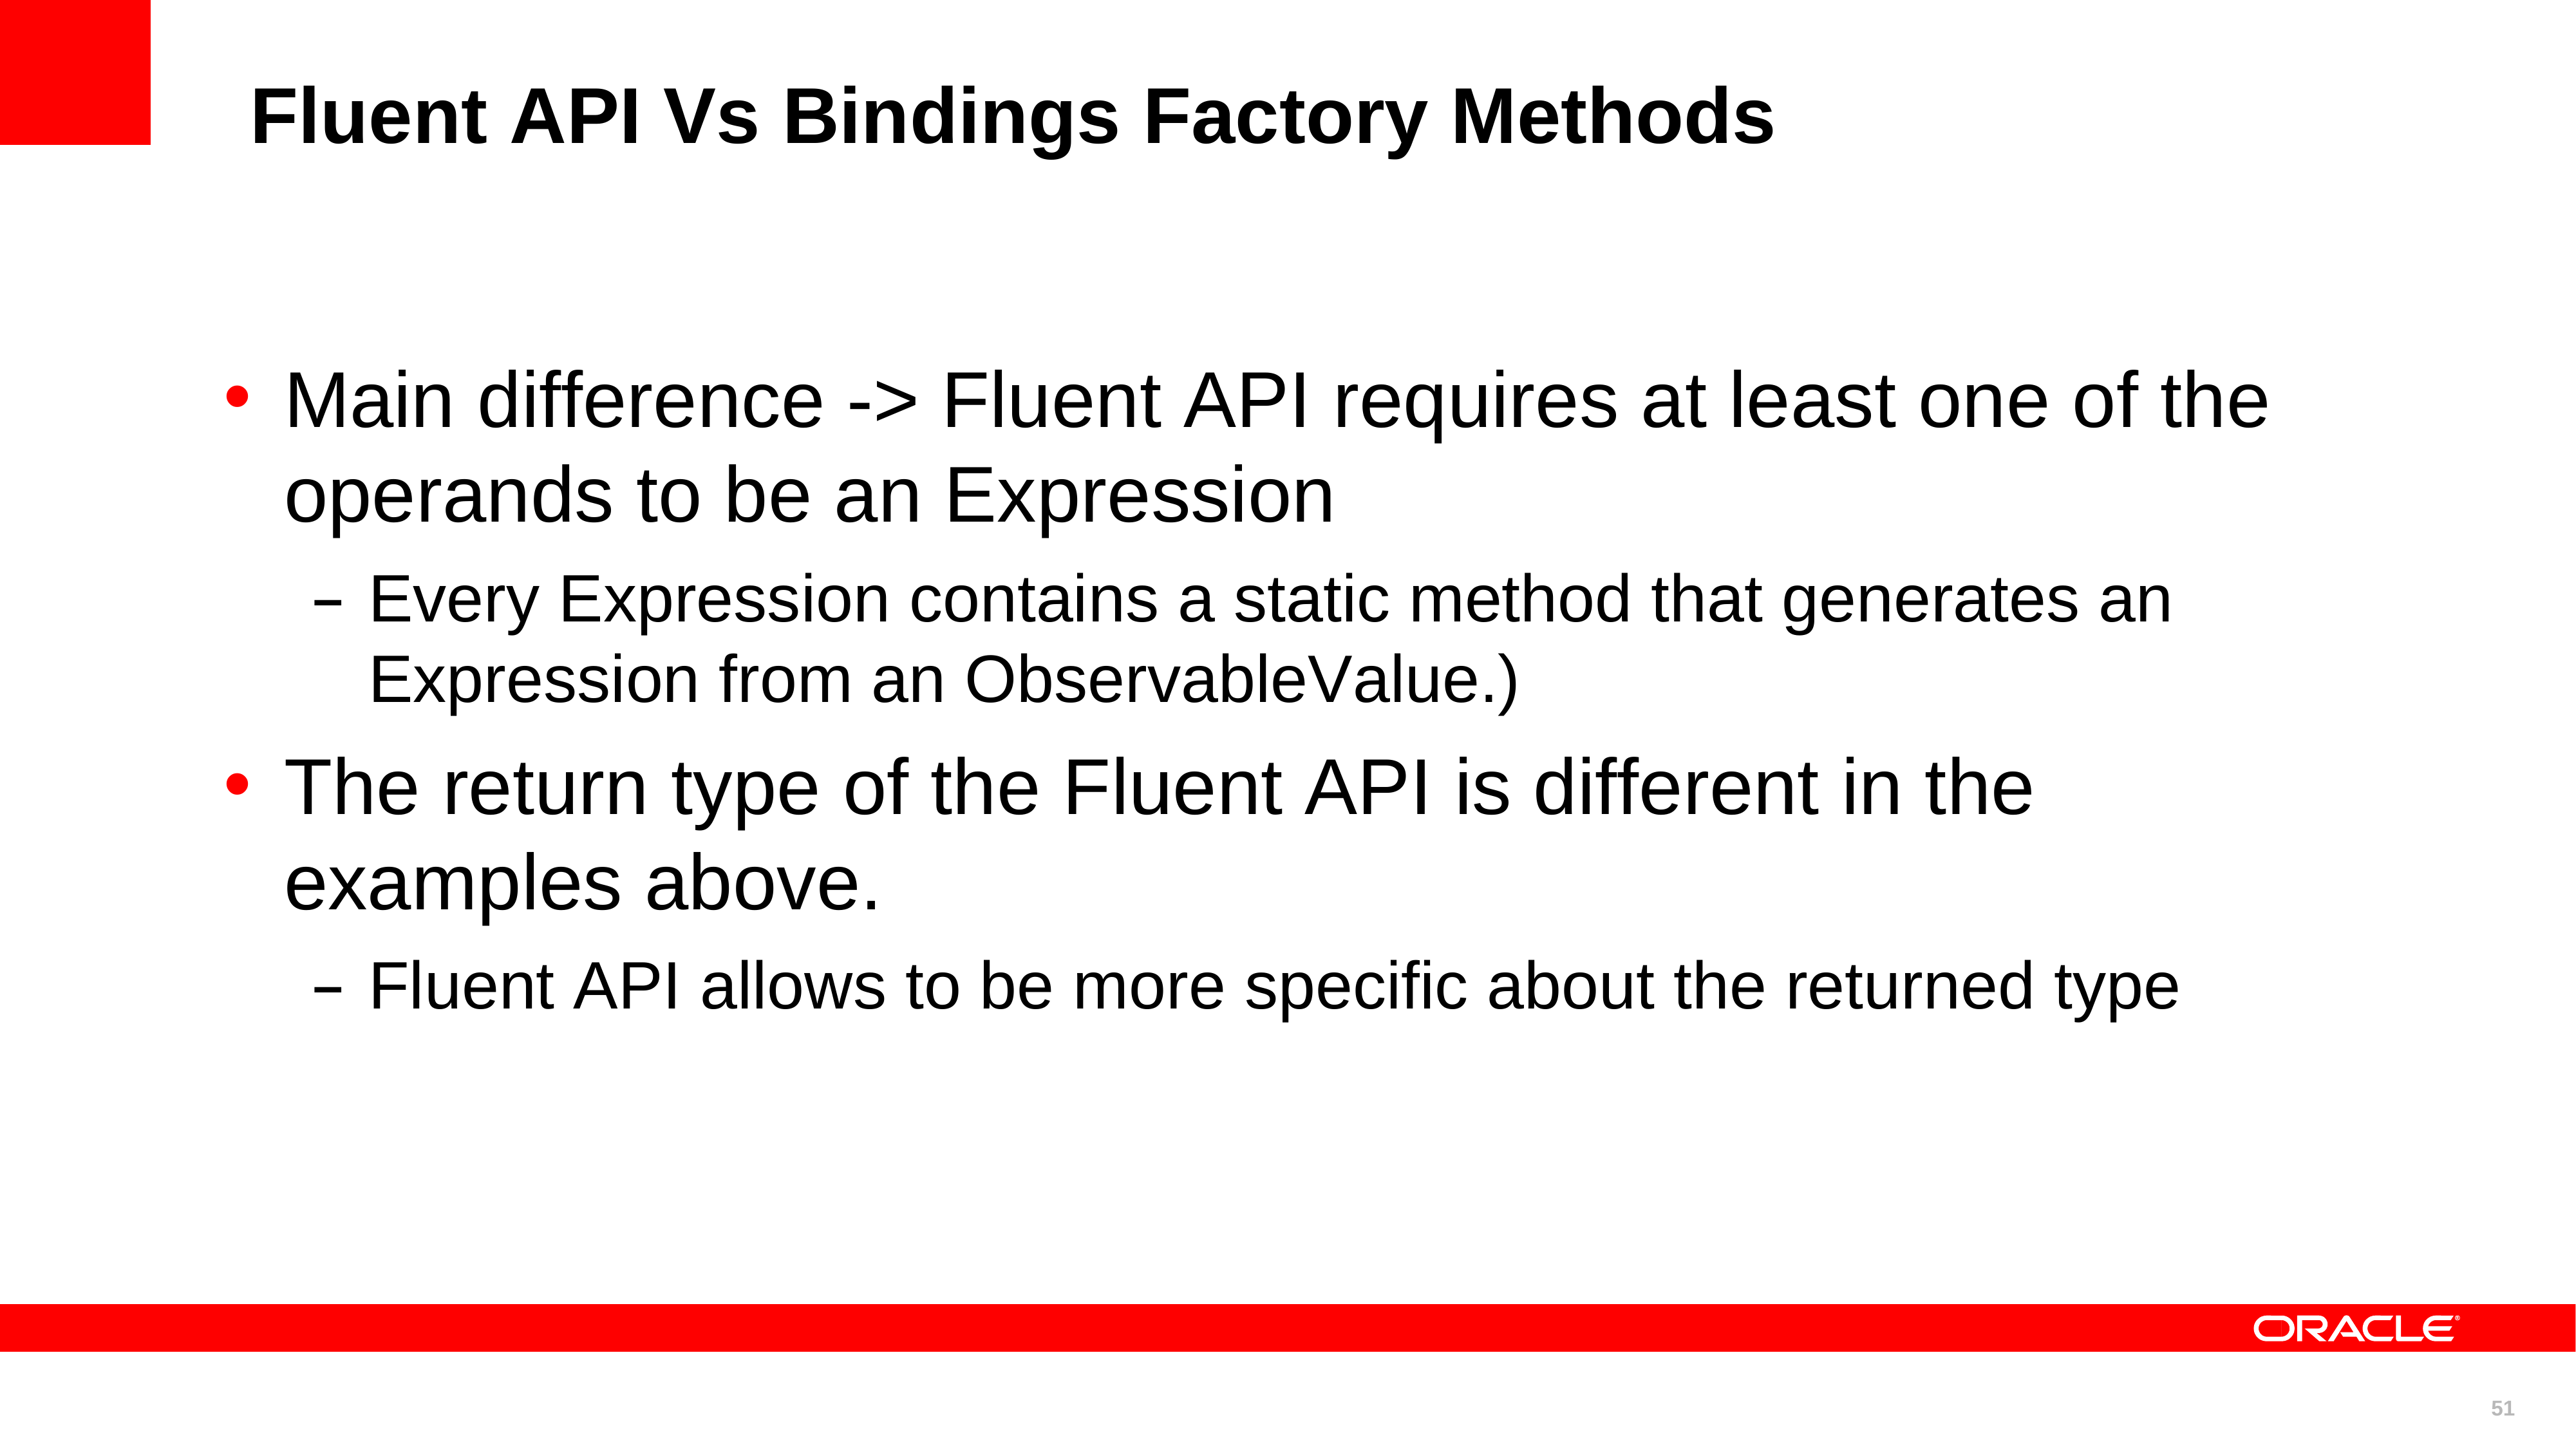

# Fluent API Vs Bindings Factory Methods
Main difference -> Fluent API requires at least one of the operands to be an Expression
Every Expression contains a static method that generates an Expression from an ObservableValue.)
The return type of the Fluent API is different in the examples above.
Fluent API allows to be more specific about the returned type